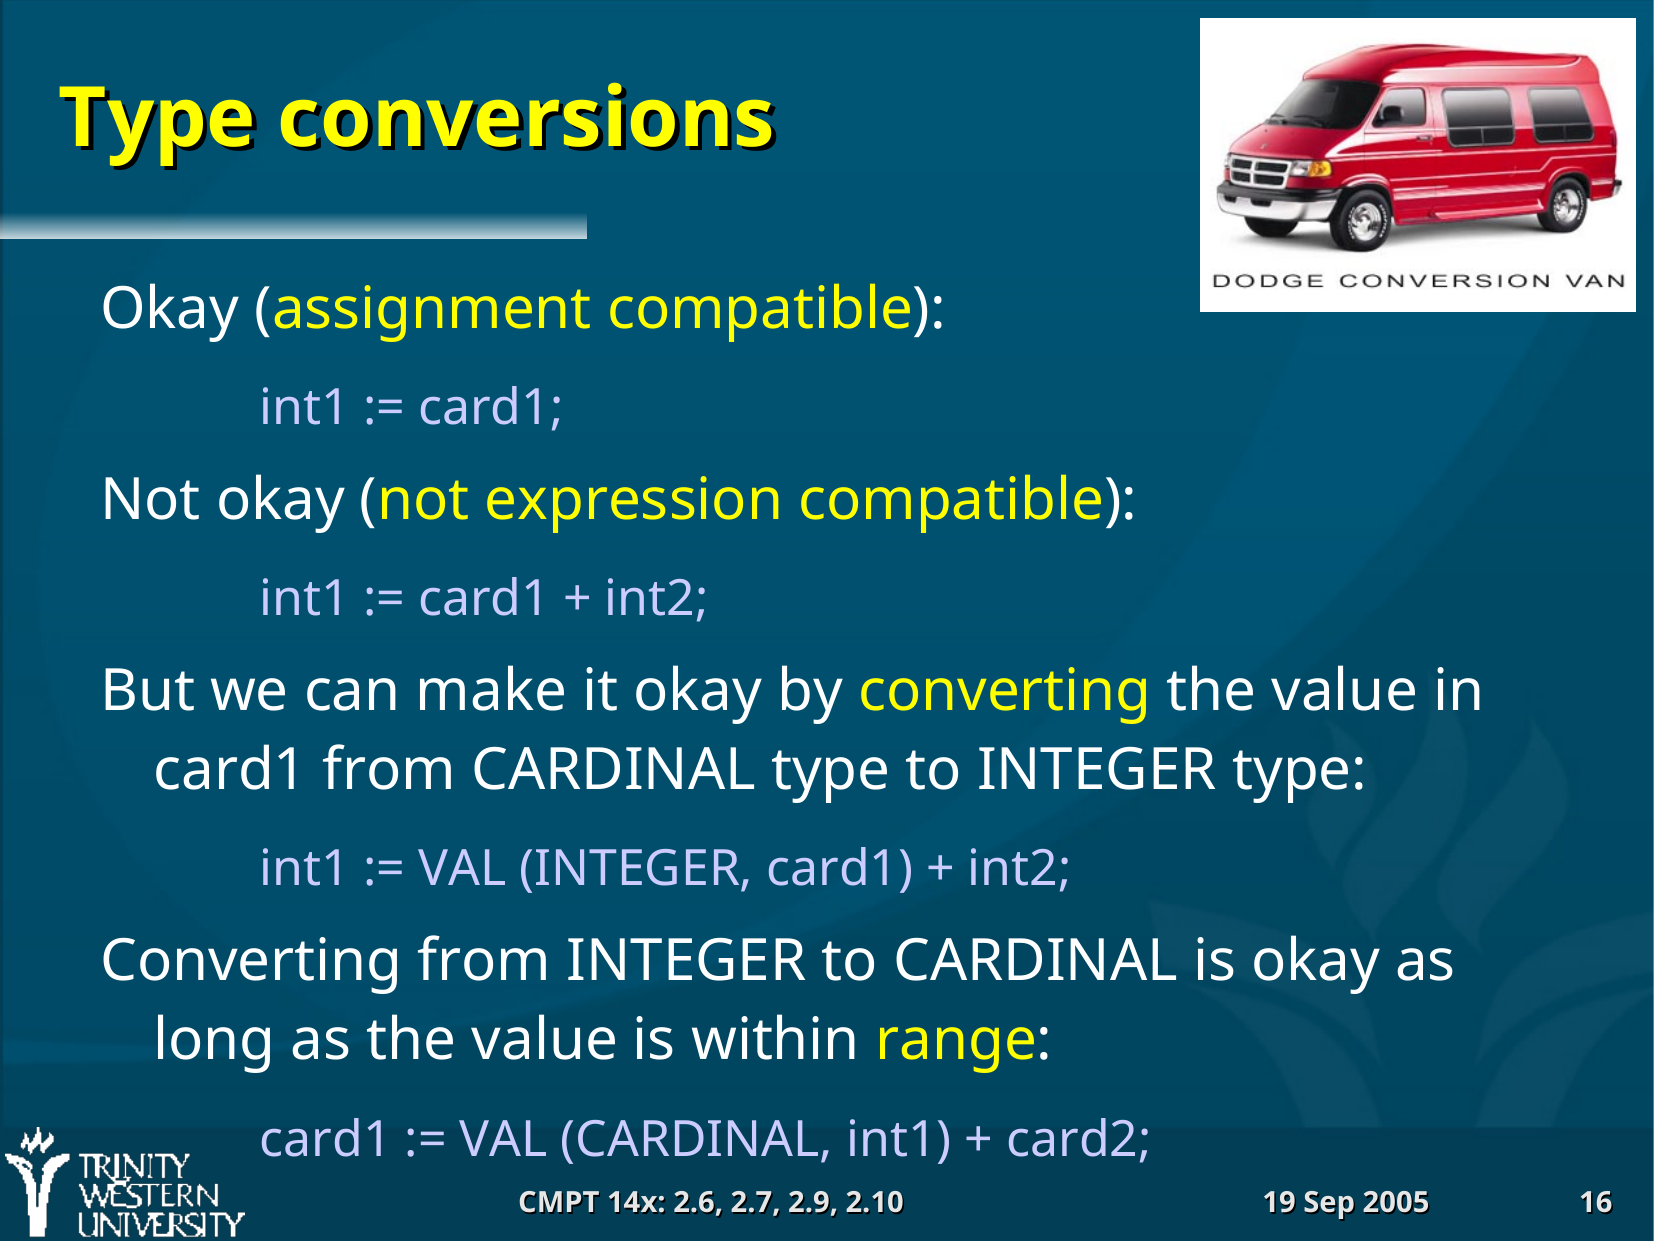

# Type conversions
Okay (assignment compatible):
int1 := card1;
Not okay (not expression compatible):
int1 := card1 + int2;
But we can make it okay by converting the value in card1 from CARDINAL type to INTEGER type:
int1 := VAL (INTEGER, card1) + int2;
Converting from INTEGER to CARDINAL is okay as long as the value is within range:
card1 := VAL (CARDINAL, int1) + card2;
CMPT 14x: 2.6, 2.7, 2.9, 2.10
19 Sep 2005
16